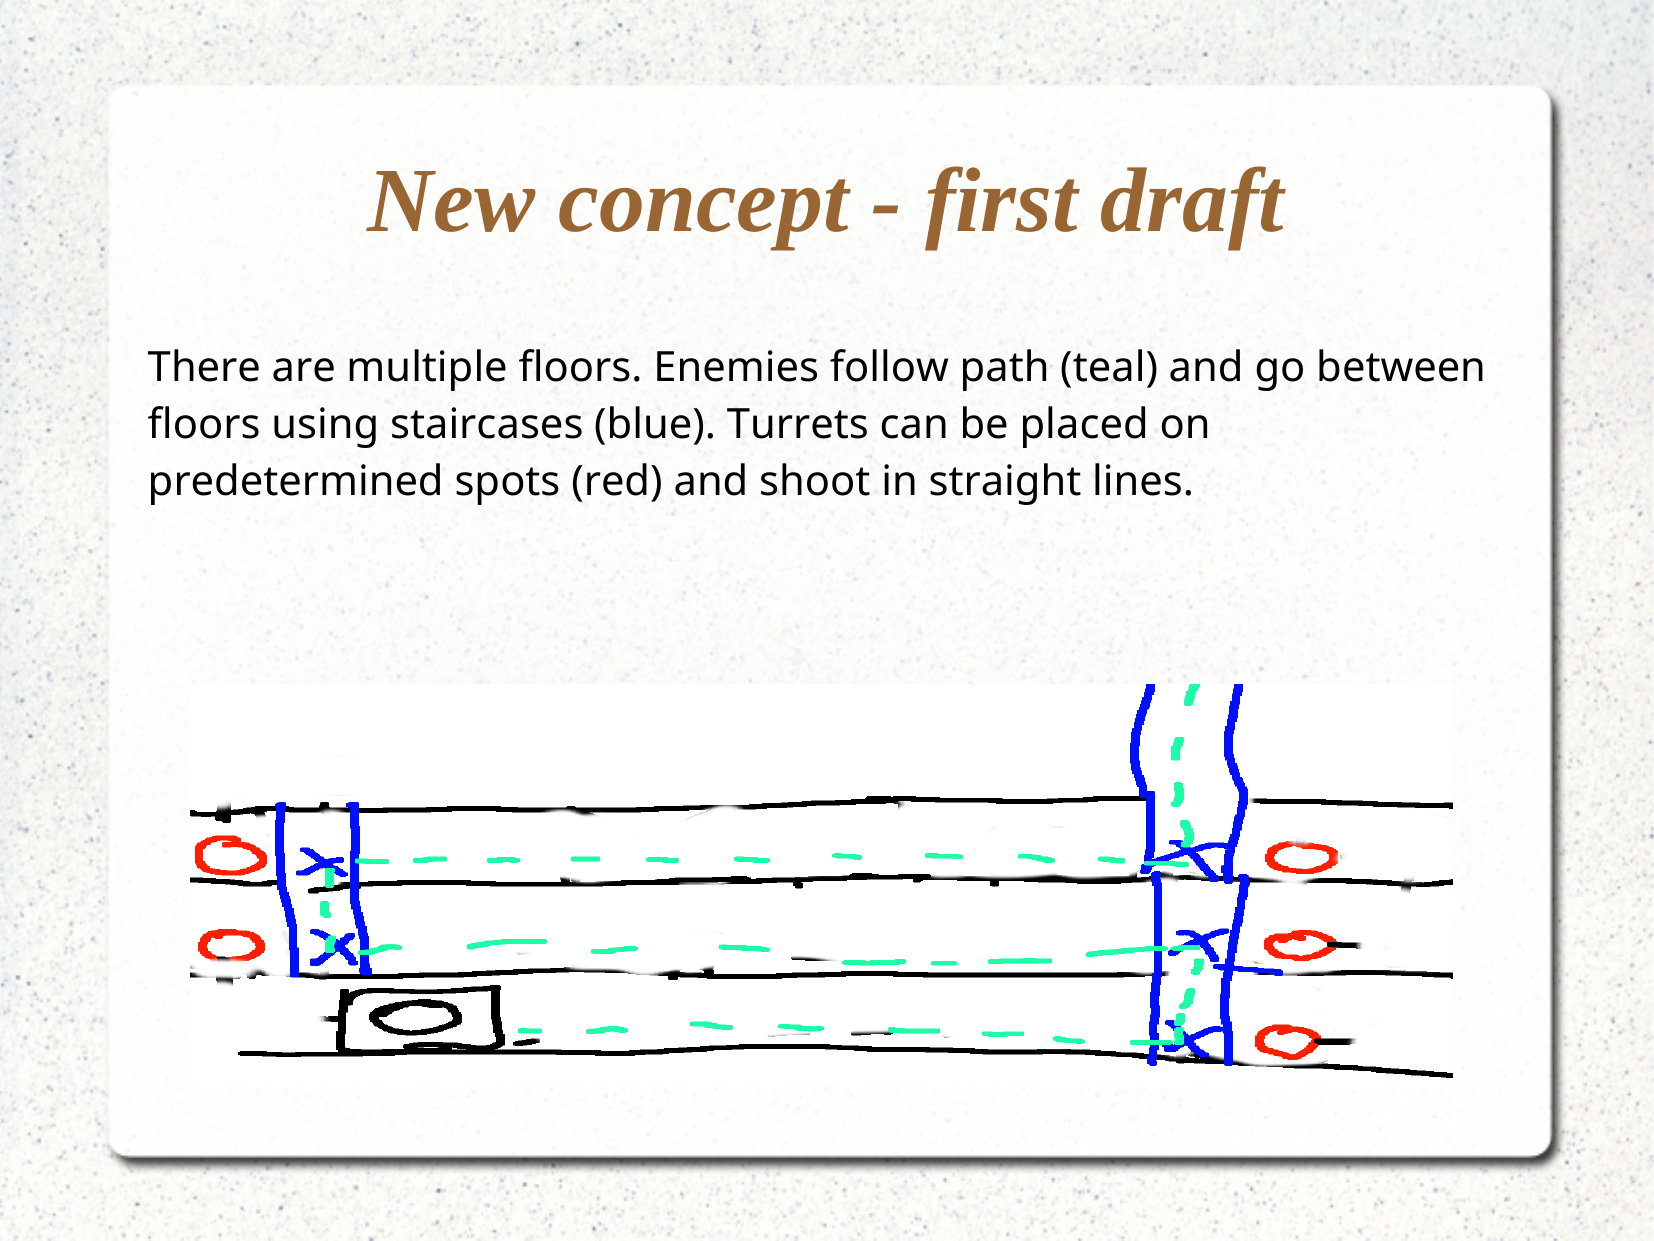

# New concept - first draft
There are multiple floors. Enemies follow path (teal) and go between floors using staircases (blue). Turrets can be placed on predetermined spots (red) and shoot in straight lines.